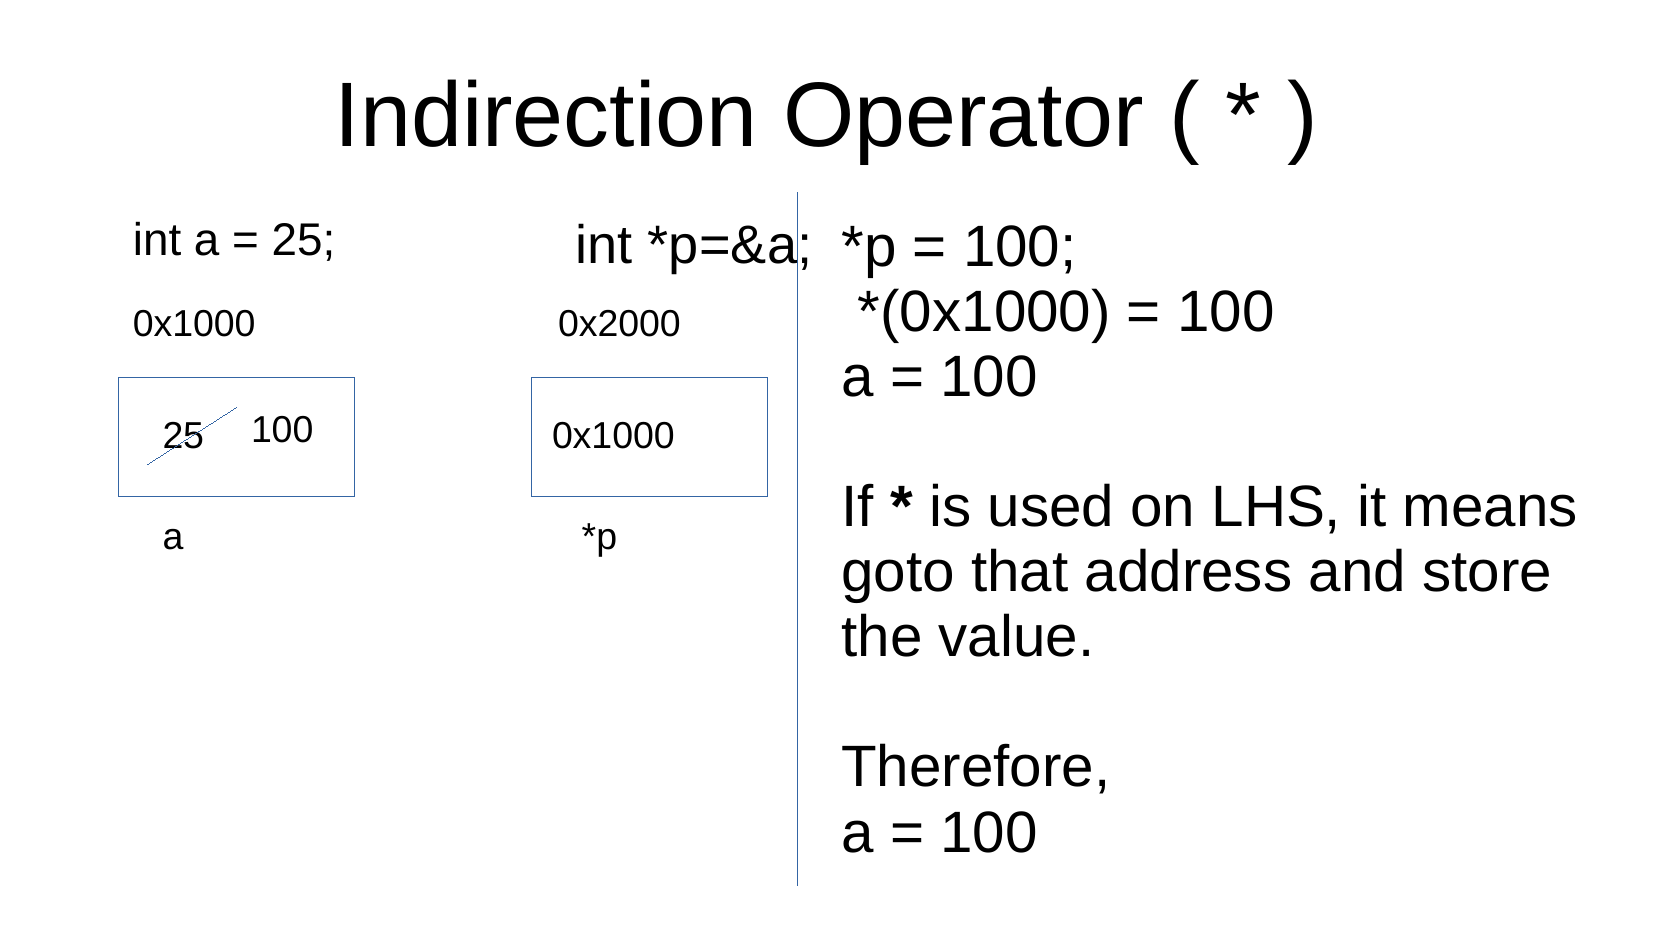

# Indirection Operator ( * )
int a = 25;
int *p=&a;
*p = 100;
 *(0x1000) = 100
a = 100
If * is used on LHS, it means goto that address and store the value.
Therefore,
a = 100
0x1000
0x2000
100
25
0x1000
a
*p